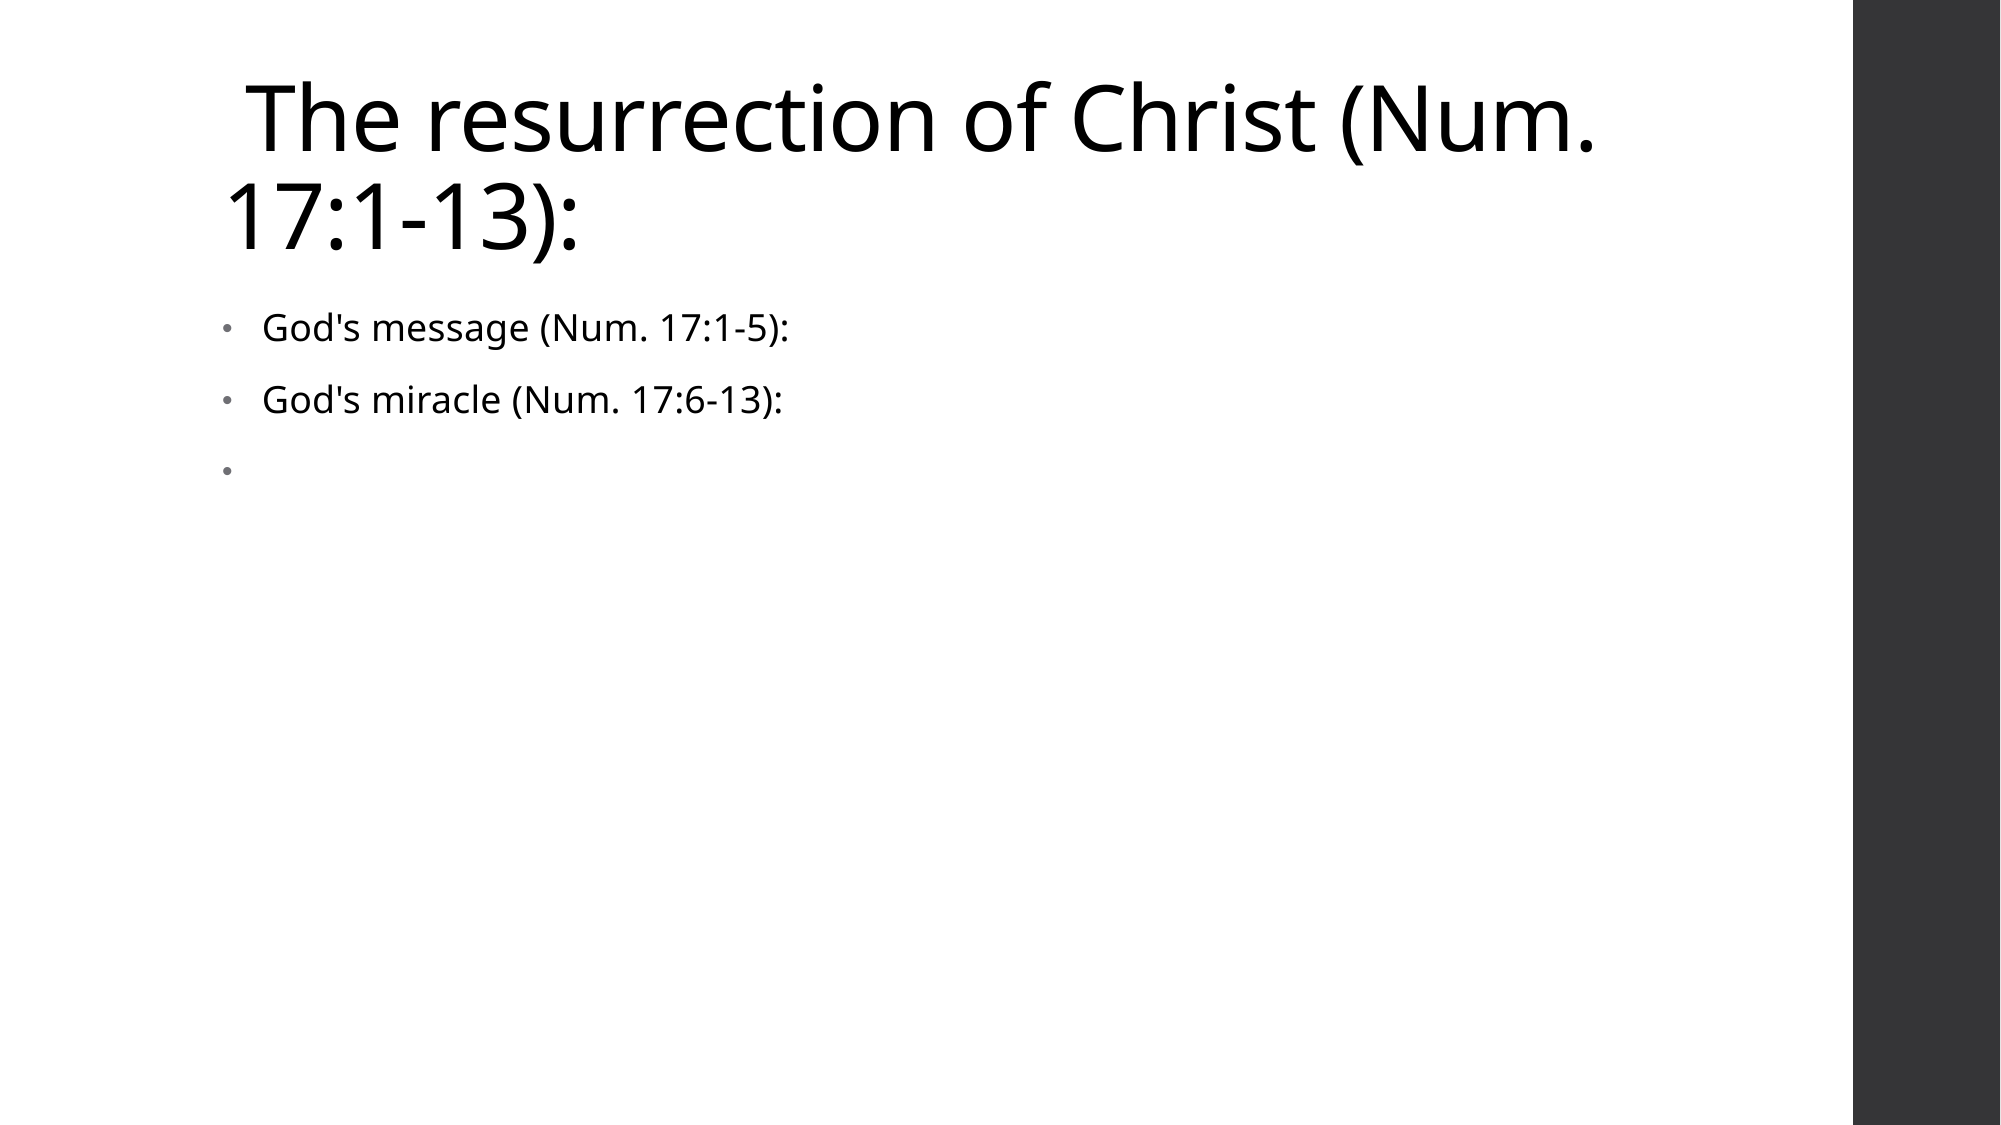

# The resurrection of Christ (Num. 17:1-13):
 God's message (Num. 17:1-5):
 God's miracle (Num. 17:6-13):